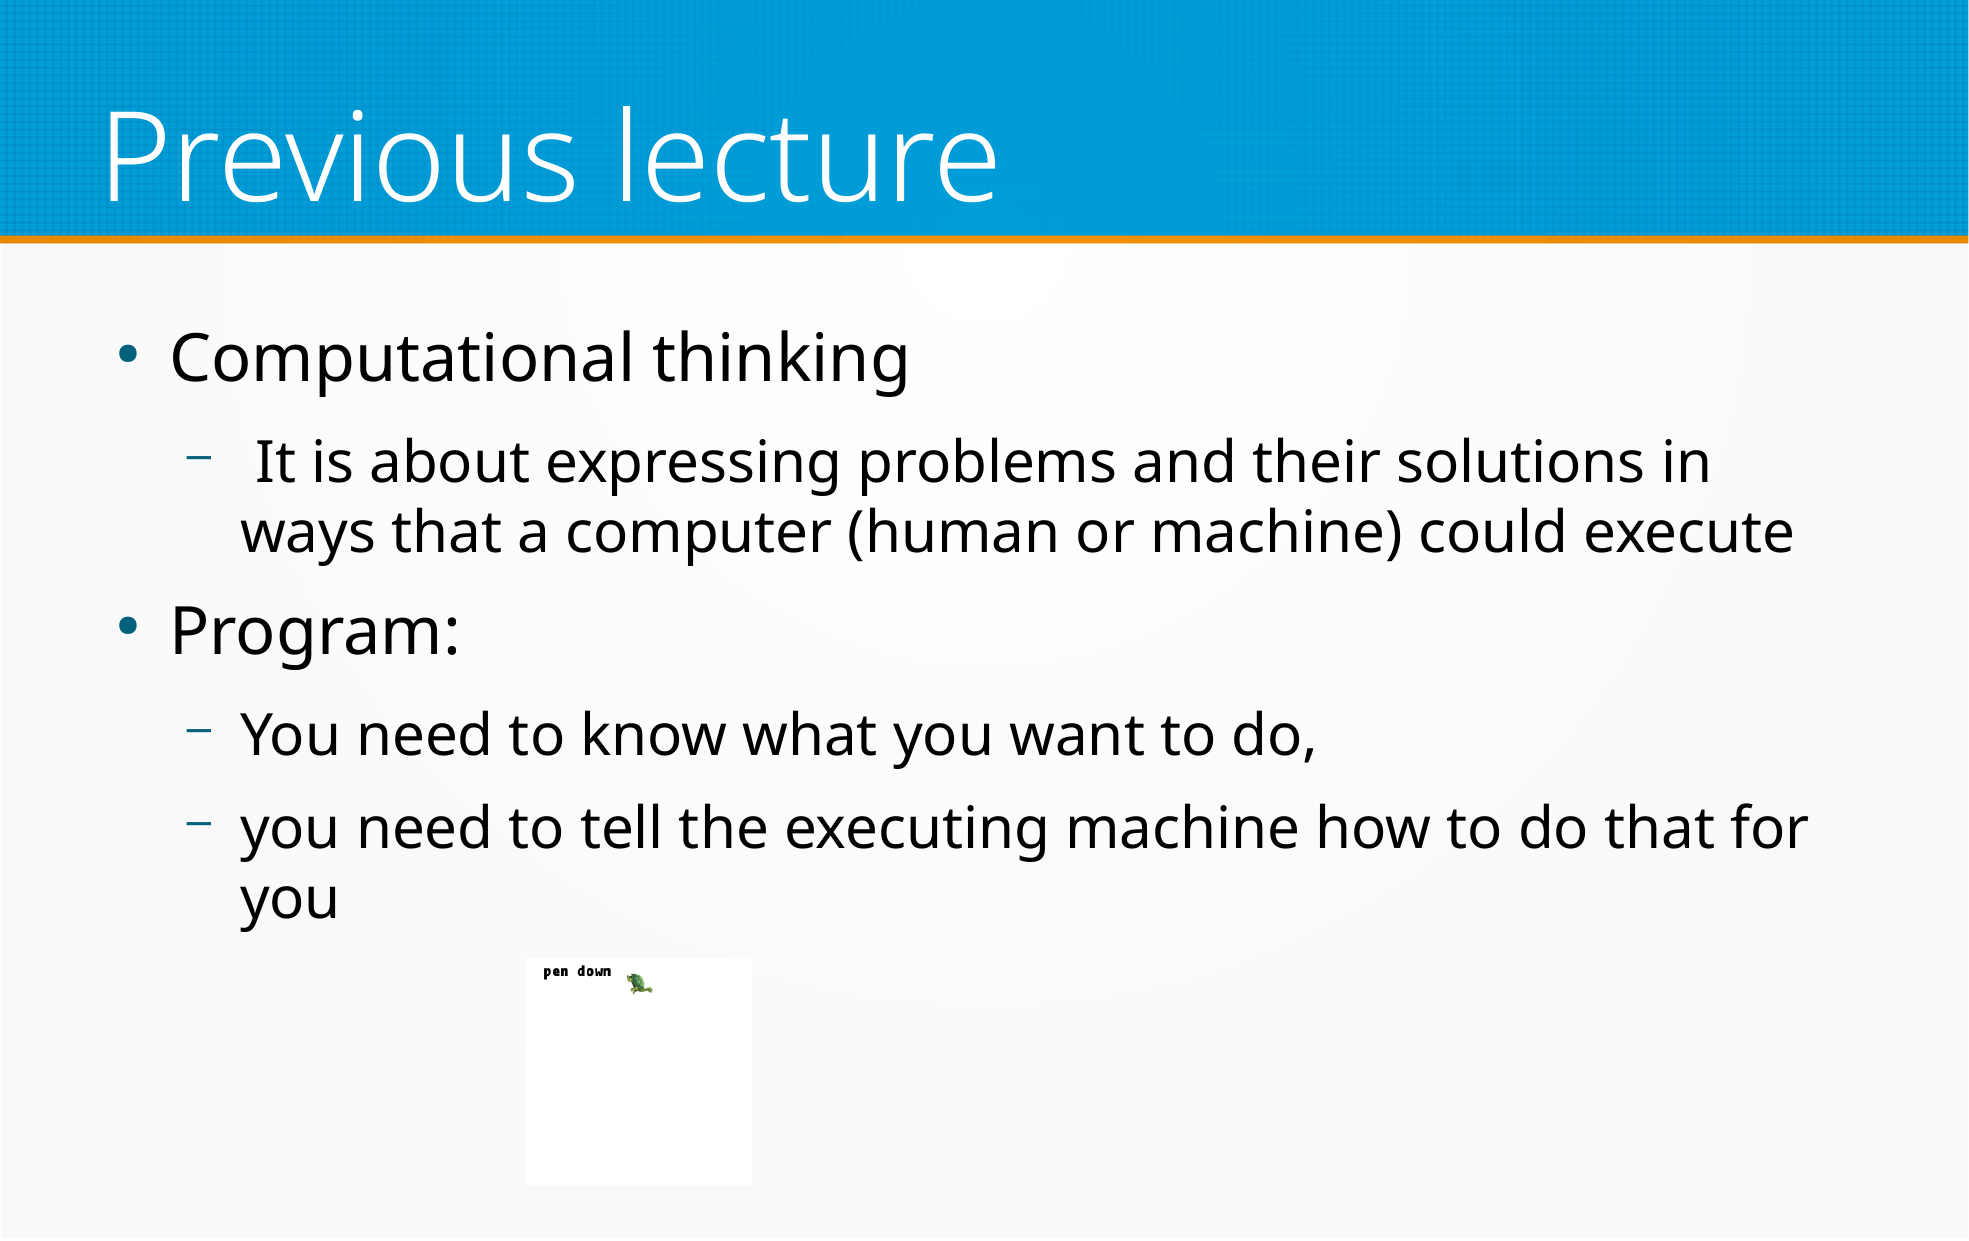

# Previous lecture
Computational thinking
 It is about expressing problems and their solutions in ways that a computer (human or machine) could execute
Program:
You need to know what you want to do,
you need to tell the executing machine how to do that for you